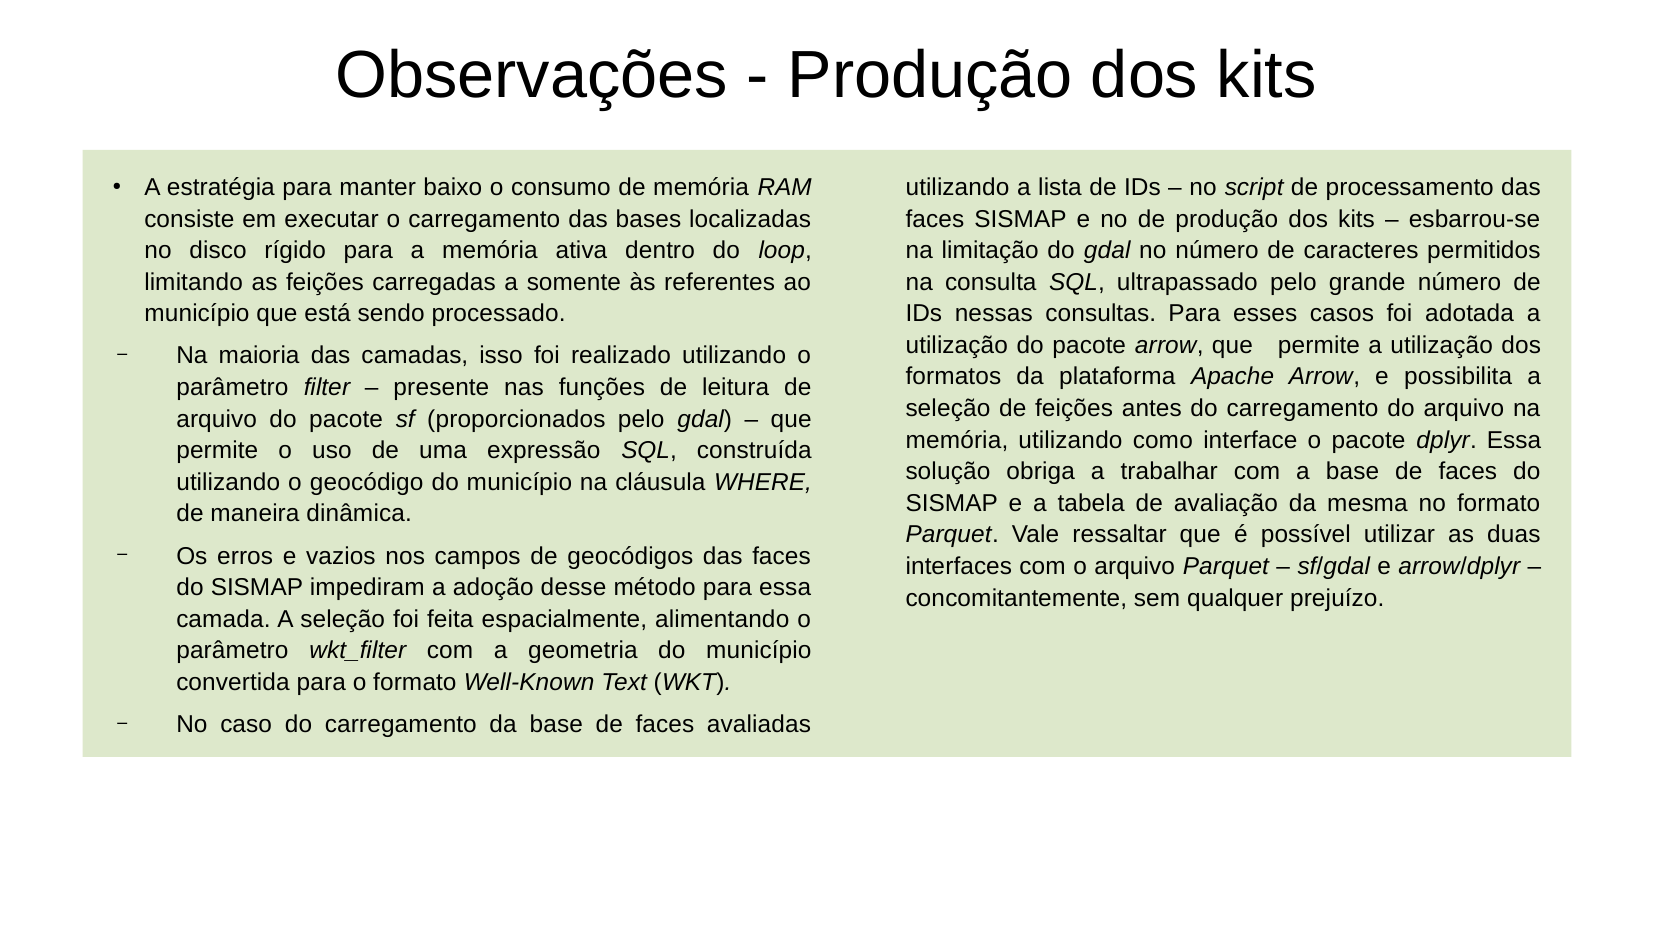

Observações - Produção dos kits
# A estratégia para manter baixo o consumo de memória RAM consiste em executar o carregamento das bases localizadas no disco rígido para a memória ativa dentro do loop, limitando as feições carregadas a somente às referentes ao município que está sendo processado.
Na maioria das camadas, isso foi realizado utilizando o parâmetro filter – presente nas funções de leitura de arquivo do pacote sf (proporcionados pelo gdal) – que permite o uso de uma expressão SQL, construída utilizando o geocódigo do município na cláusula WHERE, de maneira dinâmica.
Os erros e vazios nos campos de geocódigos das faces do SISMAP impediram a adoção desse método para essa camada. A seleção foi feita espacialmente, alimentando o parâmetro wkt_filter com a geometria do município convertida para o formato Well-Known Text (WKT).
No caso do carregamento da base de faces avaliadas utilizando a lista de IDs – no script de processamento das faces SISMAP e no de produção dos kits – esbarrou-se na limitação do gdal no número de caracteres permitidos na consulta SQL, ultrapassado pelo grande número de IDs nessas consultas. Para esses casos foi adotada a utilização do pacote arrow, que permite a utilização dos formatos da plataforma Apache Arrow, e possibilita a seleção de feições antes do carregamento do arquivo na memória, utilizando como interface o pacote dplyr. Essa solução obriga a trabalhar com a base de faces do SISMAP e a tabela de avaliação da mesma no formato Parquet. Vale ressaltar que é possível utilizar as duas interfaces com o arquivo Parquet – sf/gdal e arrow/dplyr – concomitantemente, sem qualquer prejuízo.